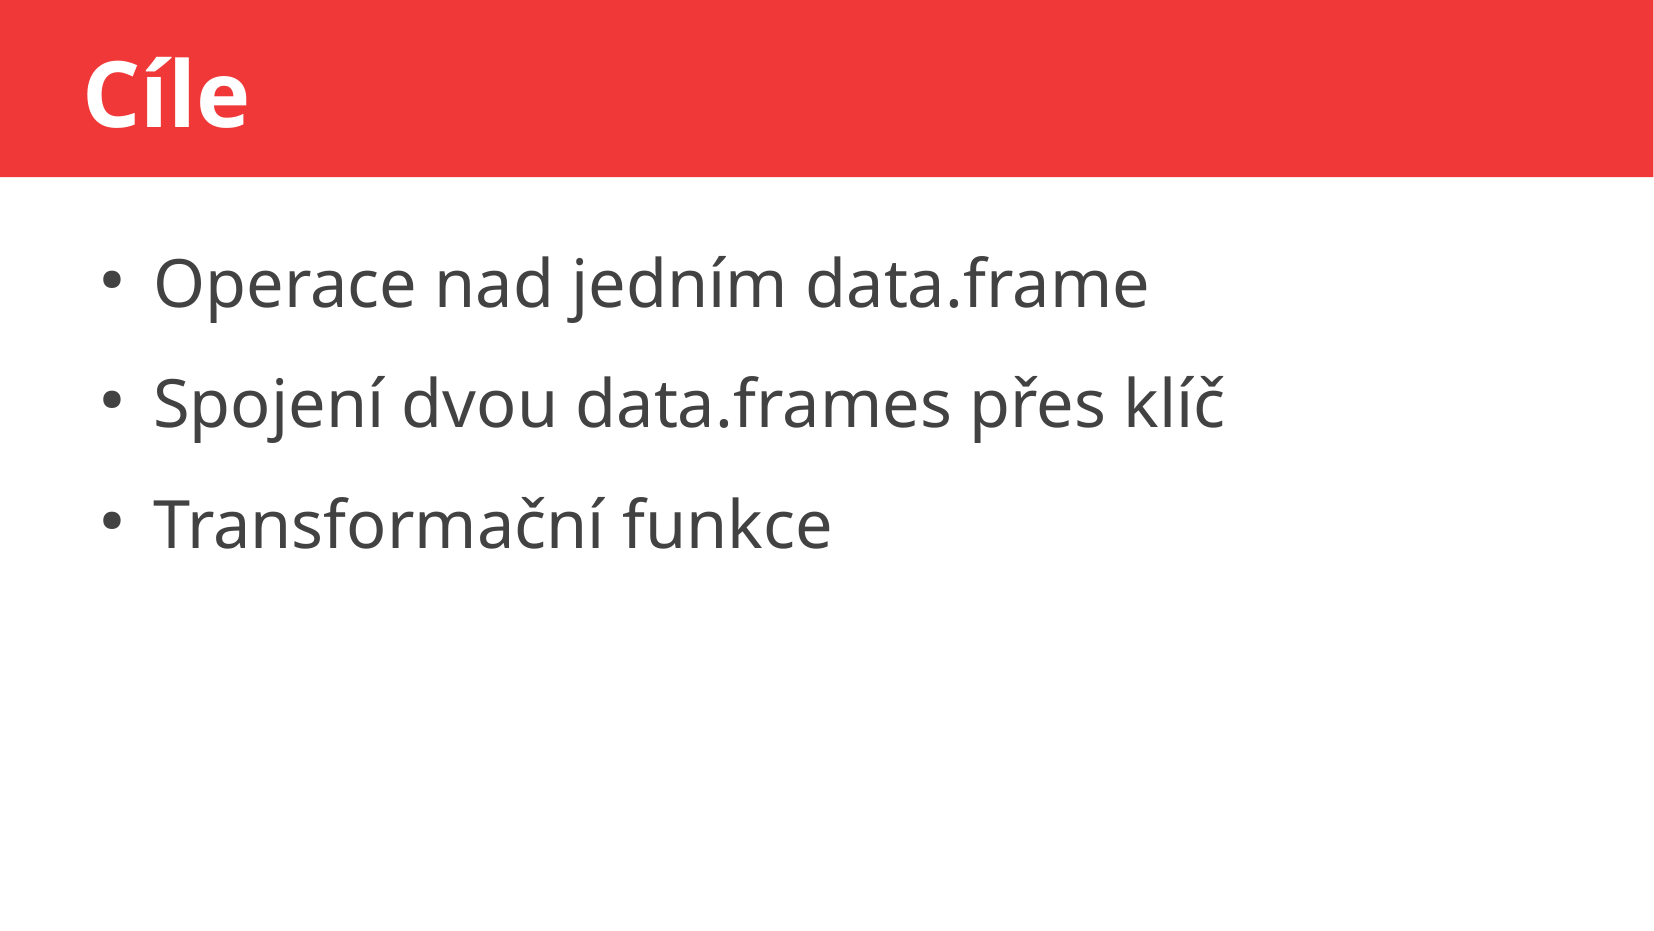

# Cíle
Operace nad jedním data.frame
Spojení dvou data.frames přes klíč
Transformační funkce